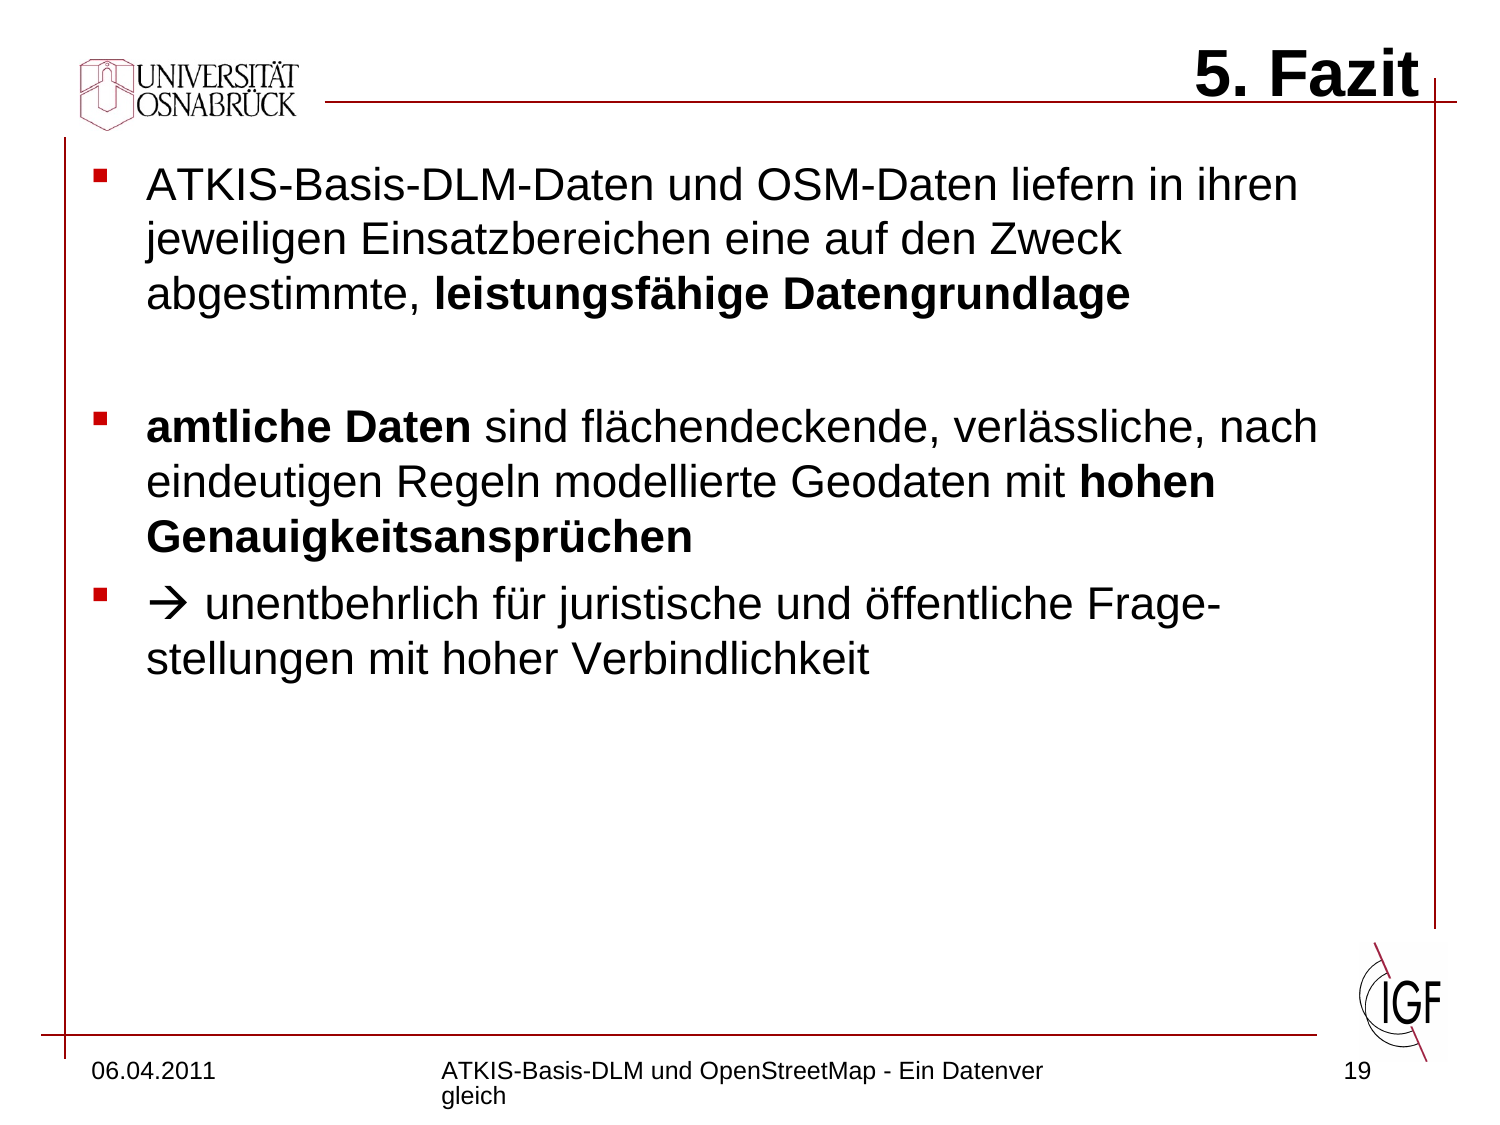

# 5. Fazit
ATKIS-Basis-DLM-Daten und OSM-Daten liefern in ihren jeweiligen Einsatzbereichen eine auf den Zweck abgestimmte, leistungsfähige Datengrundlage
amtliche Daten sind flächendeckende, verlässliche, nach eindeutigen Regeln modellierte Geodaten mit hohen Genauigkeitsansprüchen
 unentbehrlich für juristische und öffentliche Frage-stellungen mit hoher Verbindlichkeit
06.04.2011
ATKIS-Basis-DLM und OpenStreetMap - Ein Datenvergleich
19